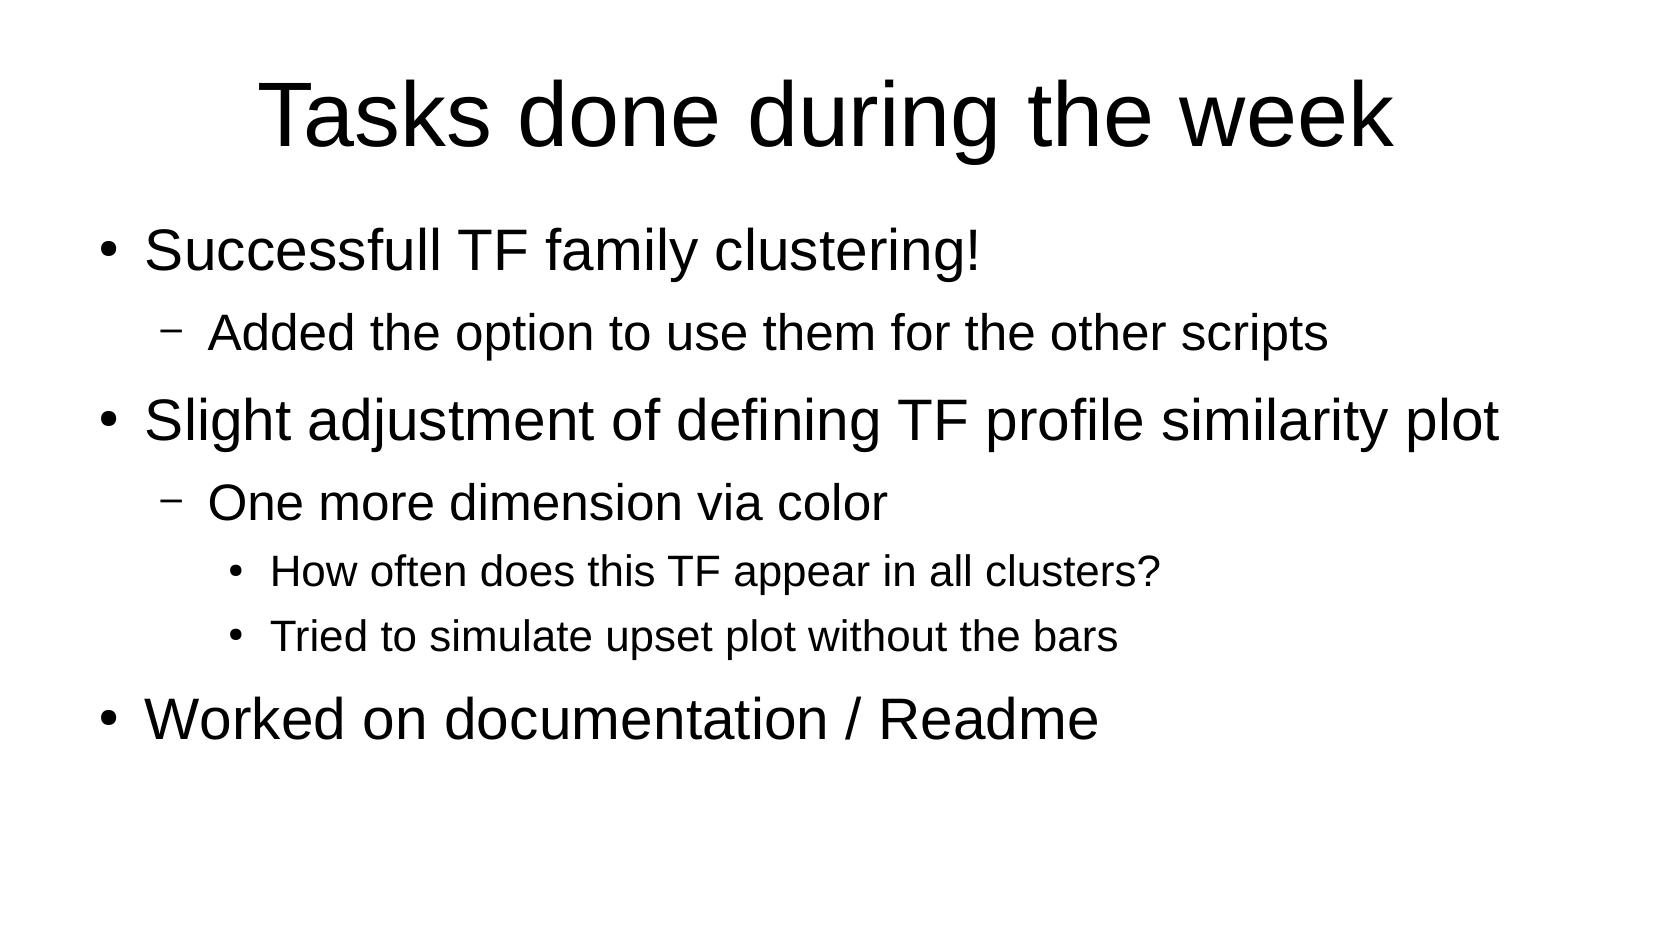

# Tasks done during the week
Successfull TF family clustering!
Added the option to use them for the other scripts
Slight adjustment of defining TF profile similarity plot
One more dimension via color
How often does this TF appear in all clusters?
Tried to simulate upset plot without the bars
Worked on documentation / Readme